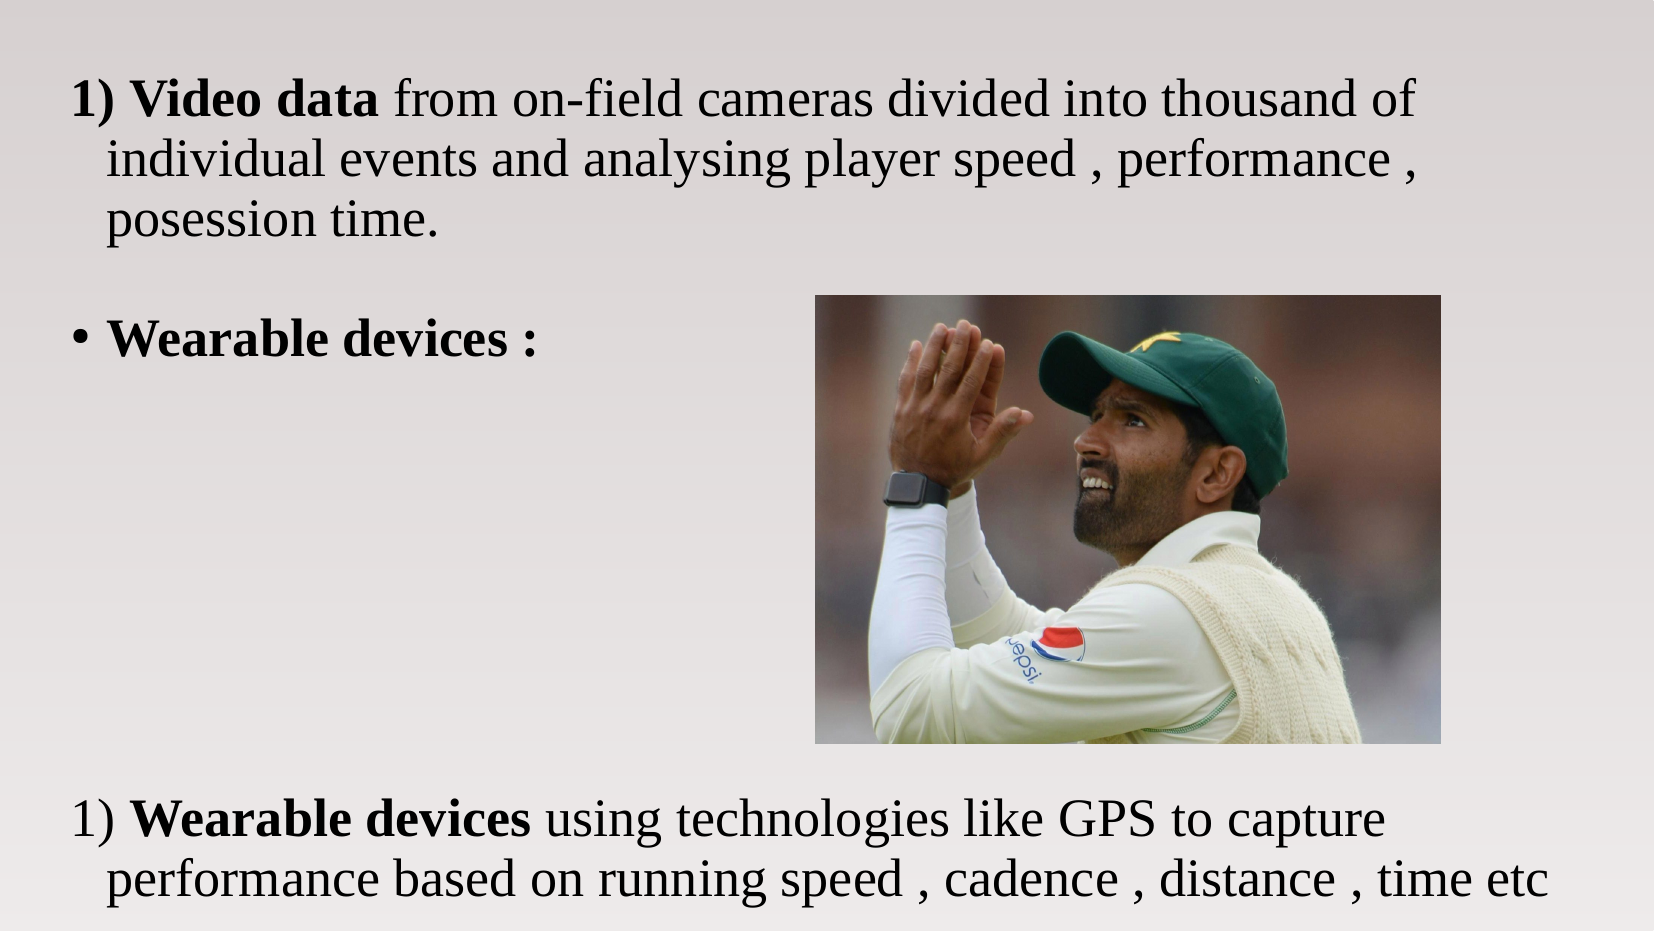

# Video data from on-field cameras divided into thousand of individual events and analysing player speed , performance , posession time.
Wearable devices :
 Wearable devices using technologies like GPS to capture performance based on running speed , cadence , distance , time etc